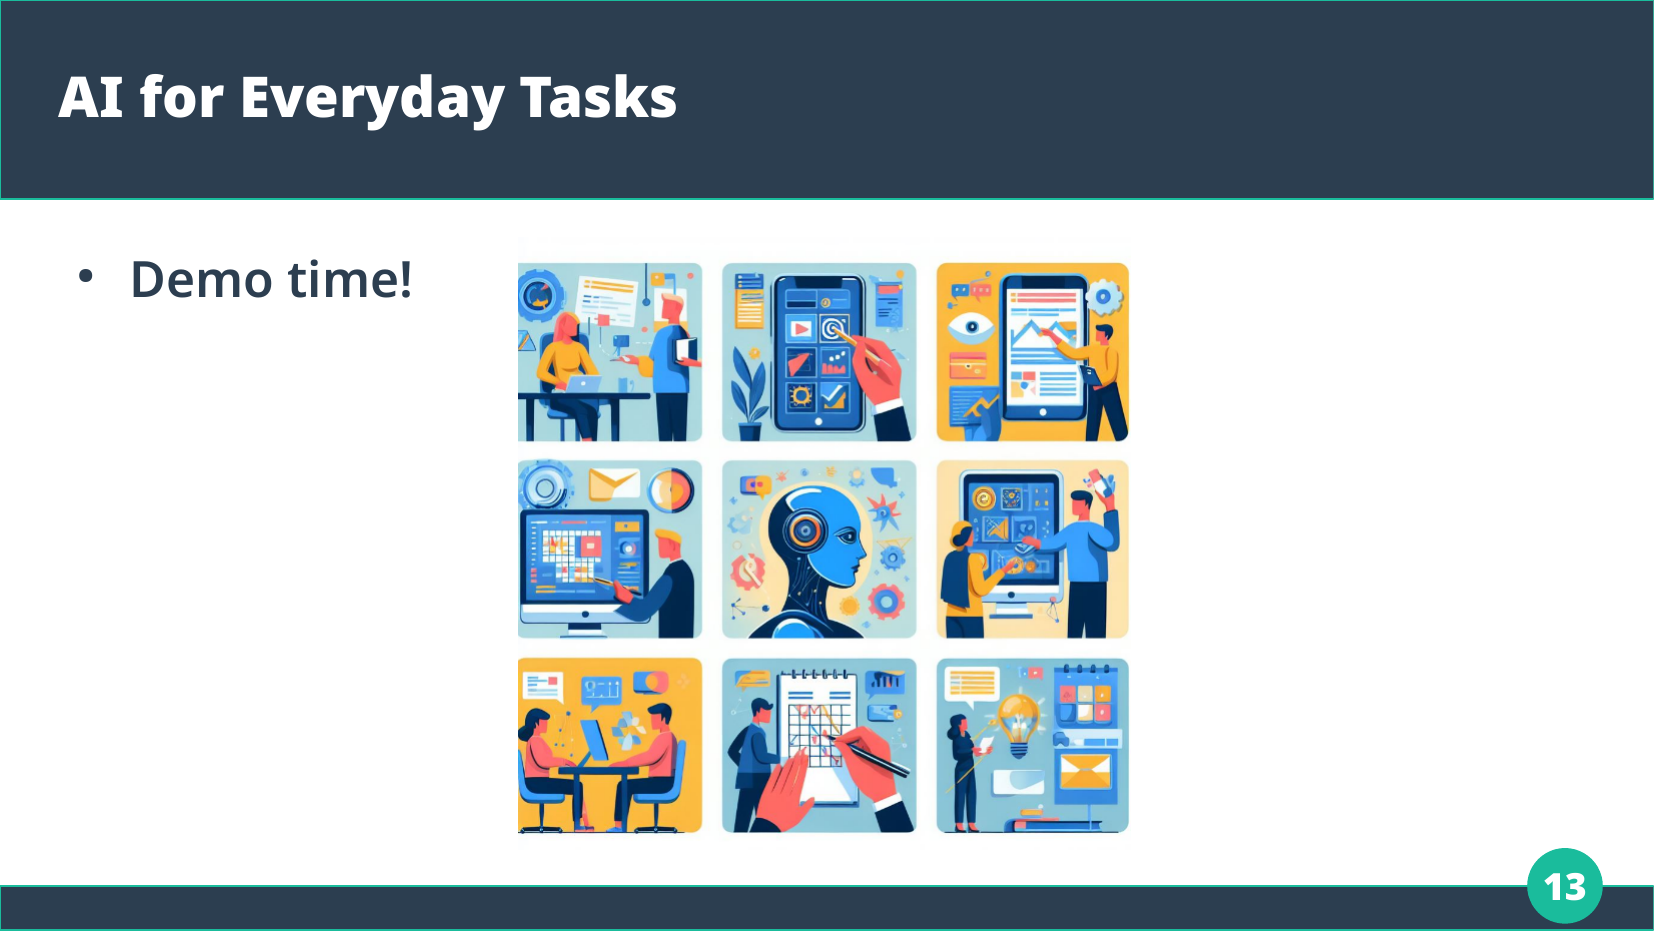

# AI for Everyday Tasks
Demo time!
13